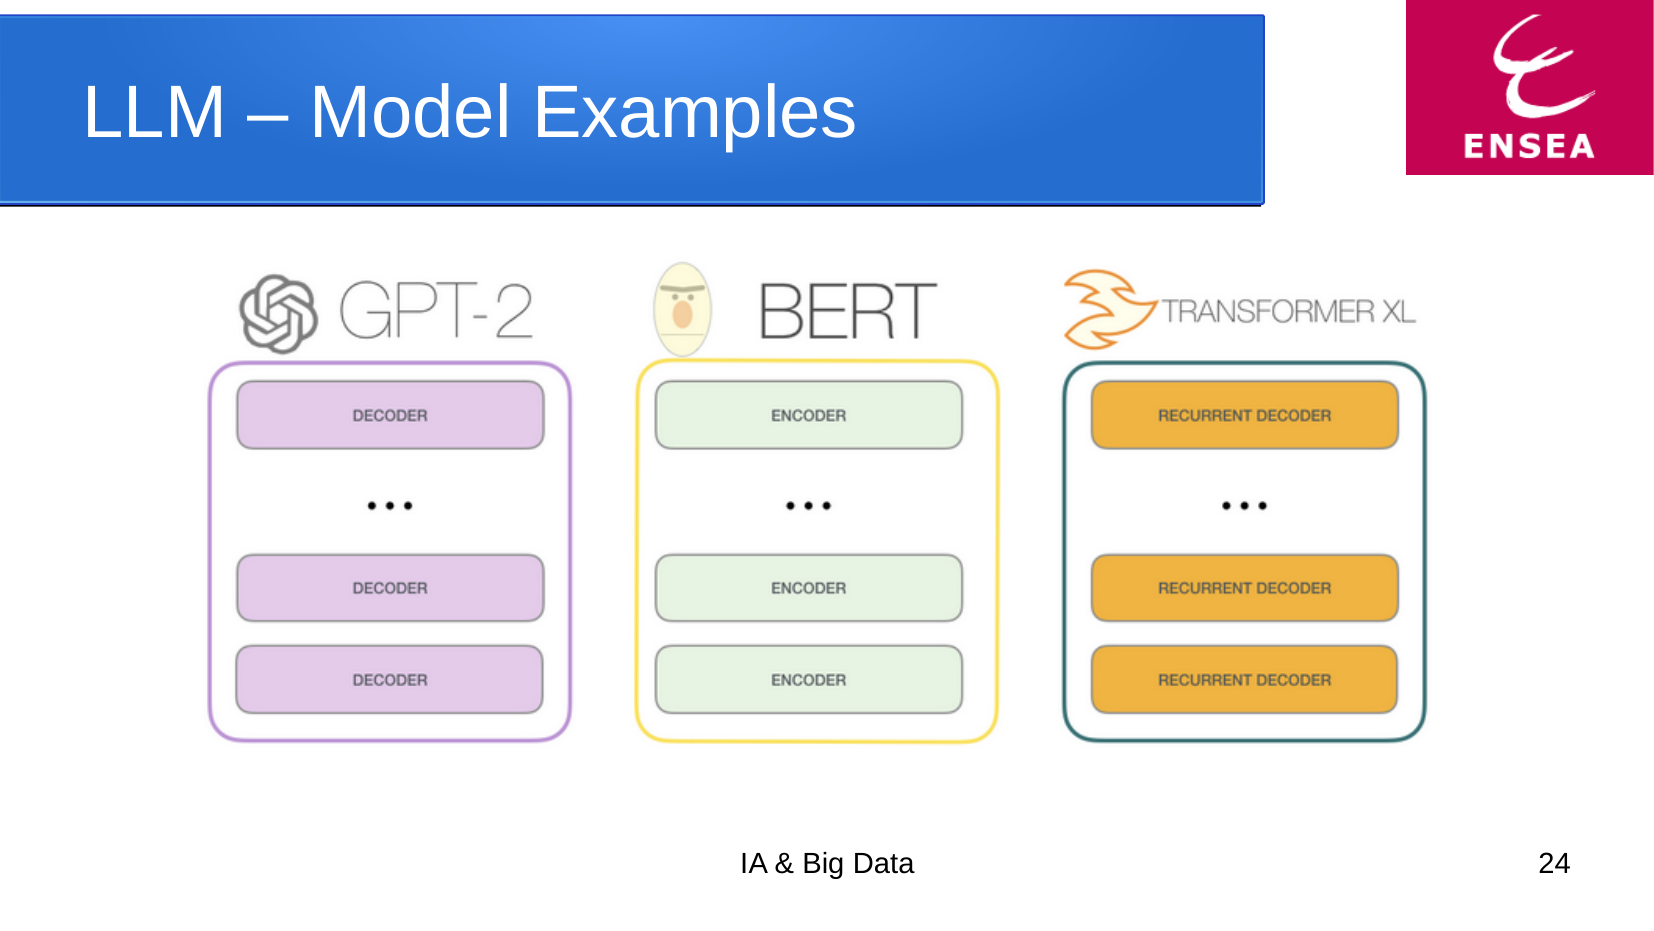

# LLM – Model Examples
IA & Big Data
24